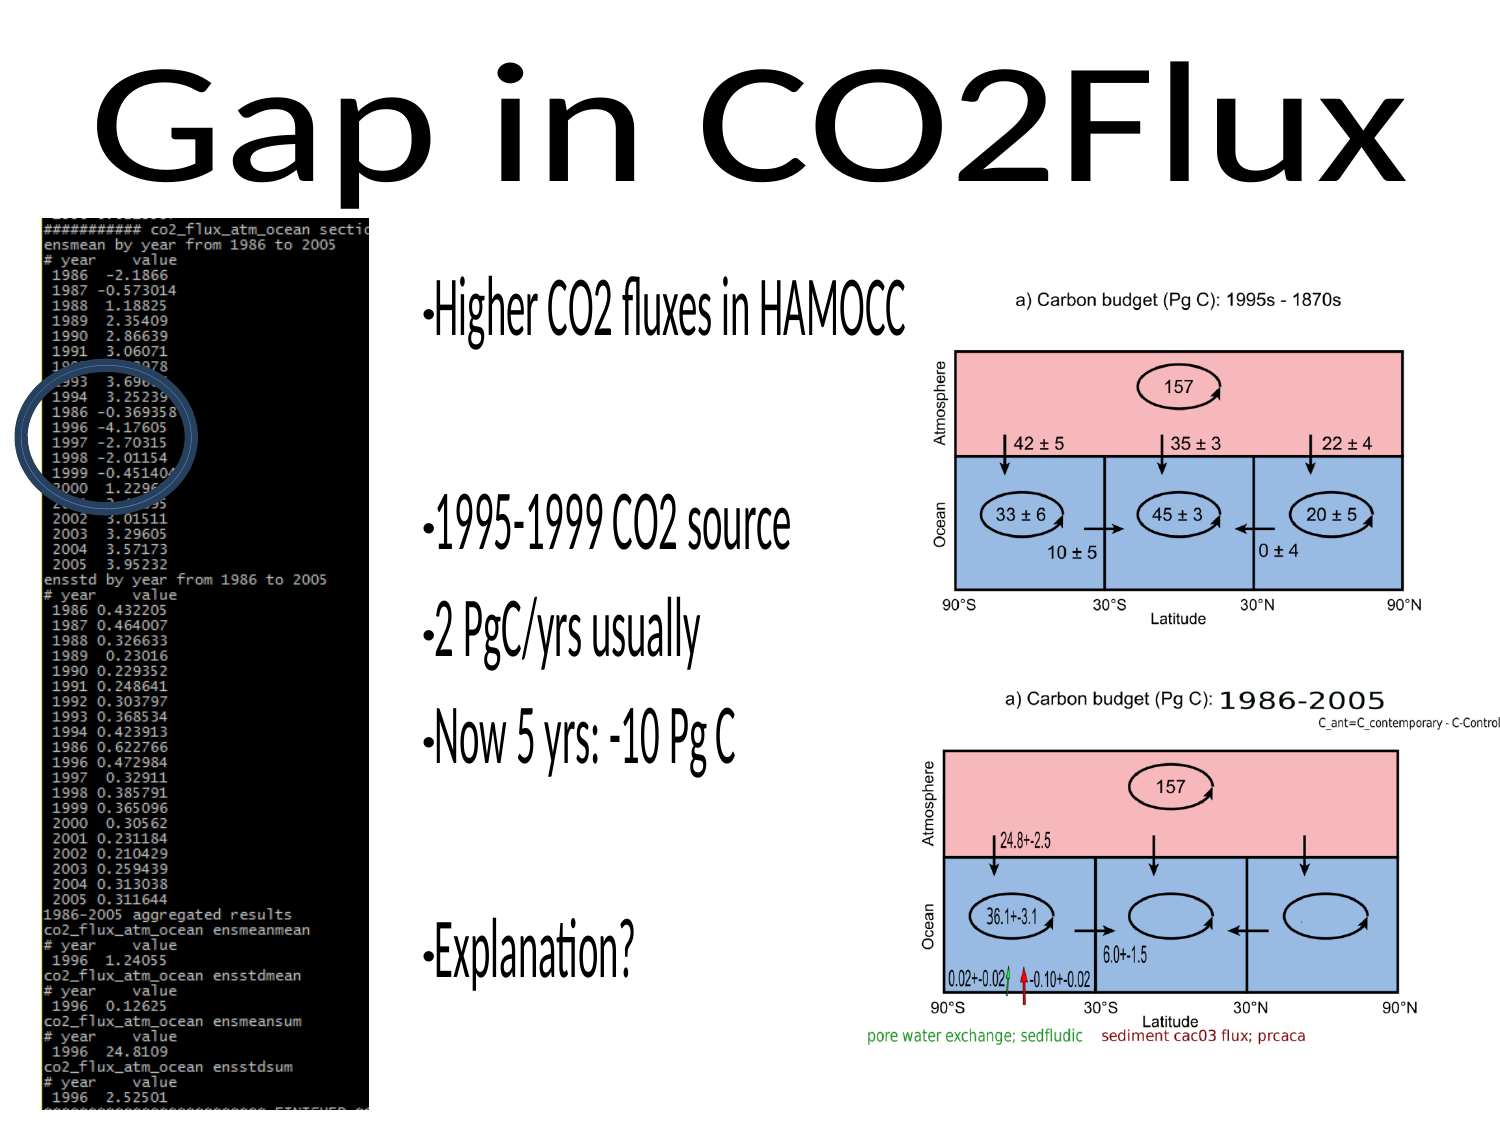

Gap in CO2Flux
Higher CO2 fluxes in HAMOCC
1995-1999 CO2 source
2 PgC/yrs usually
Now 5 yrs: -10 Pg C
Explanation?